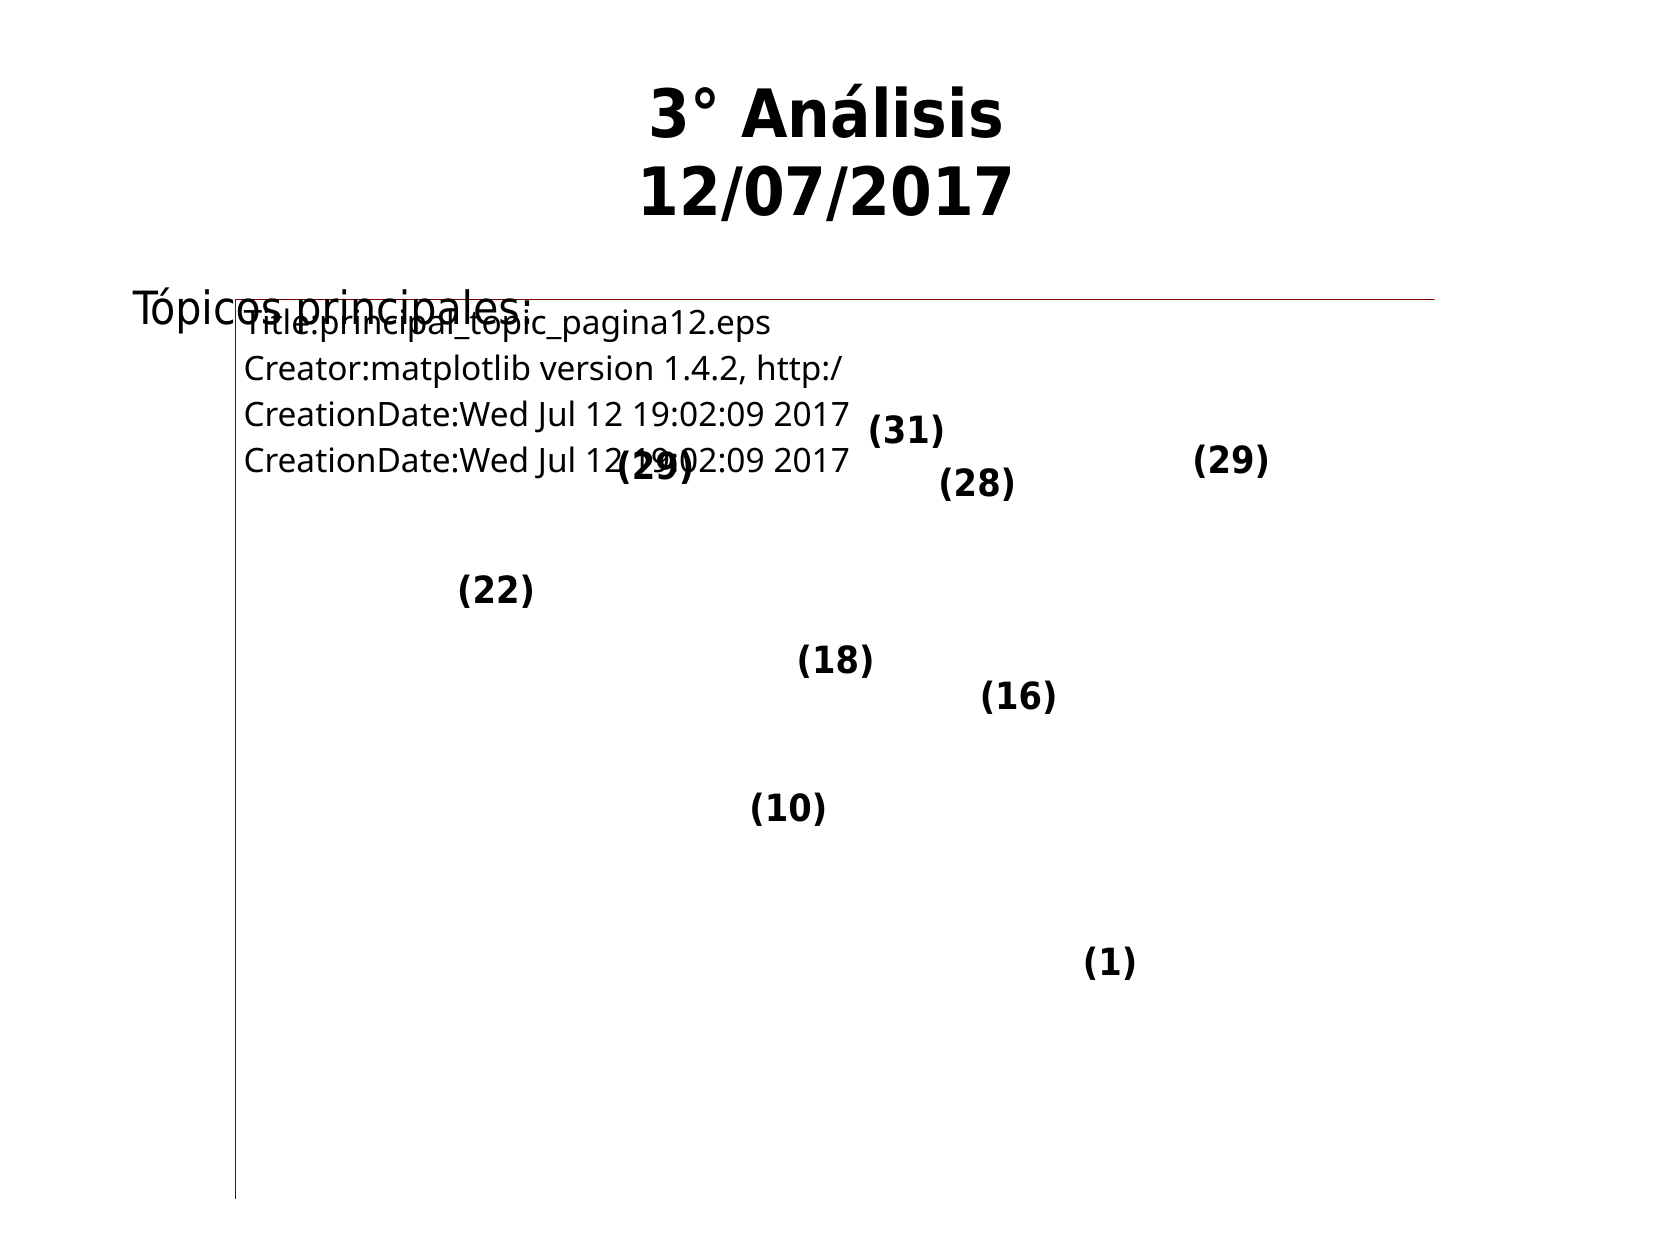

# 3° Análisis 12/07/2017
Tópicos principales:
(31)
(29)
(29)
(28)
(22)
(18)
(16)
(10)
(1)